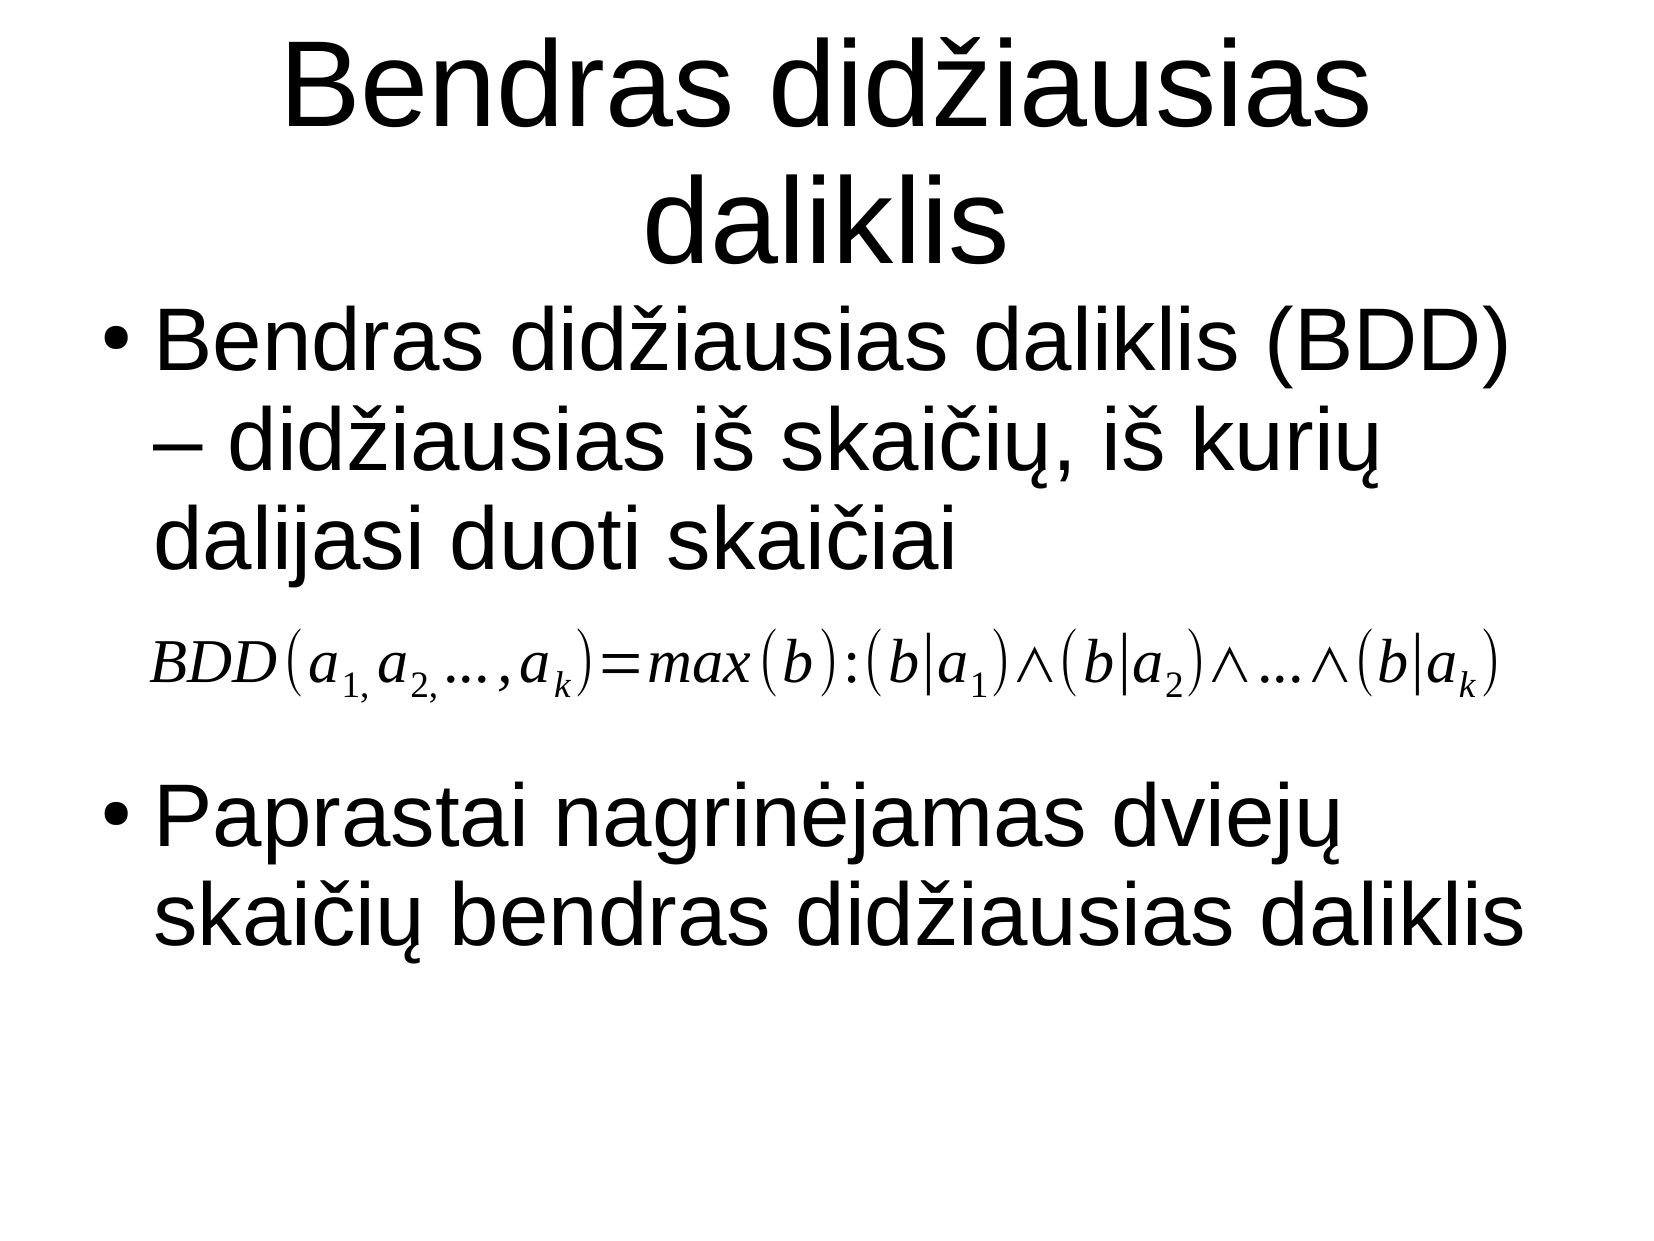

# Bendras didžiausias daliklis
Bendras didžiausias daliklis (BDD) – didžiausias iš skaičių, iš kurių dalijasi duoti skaičiai
Paprastai nagrinėjamas dviejų skaičių bendras didžiausias daliklis